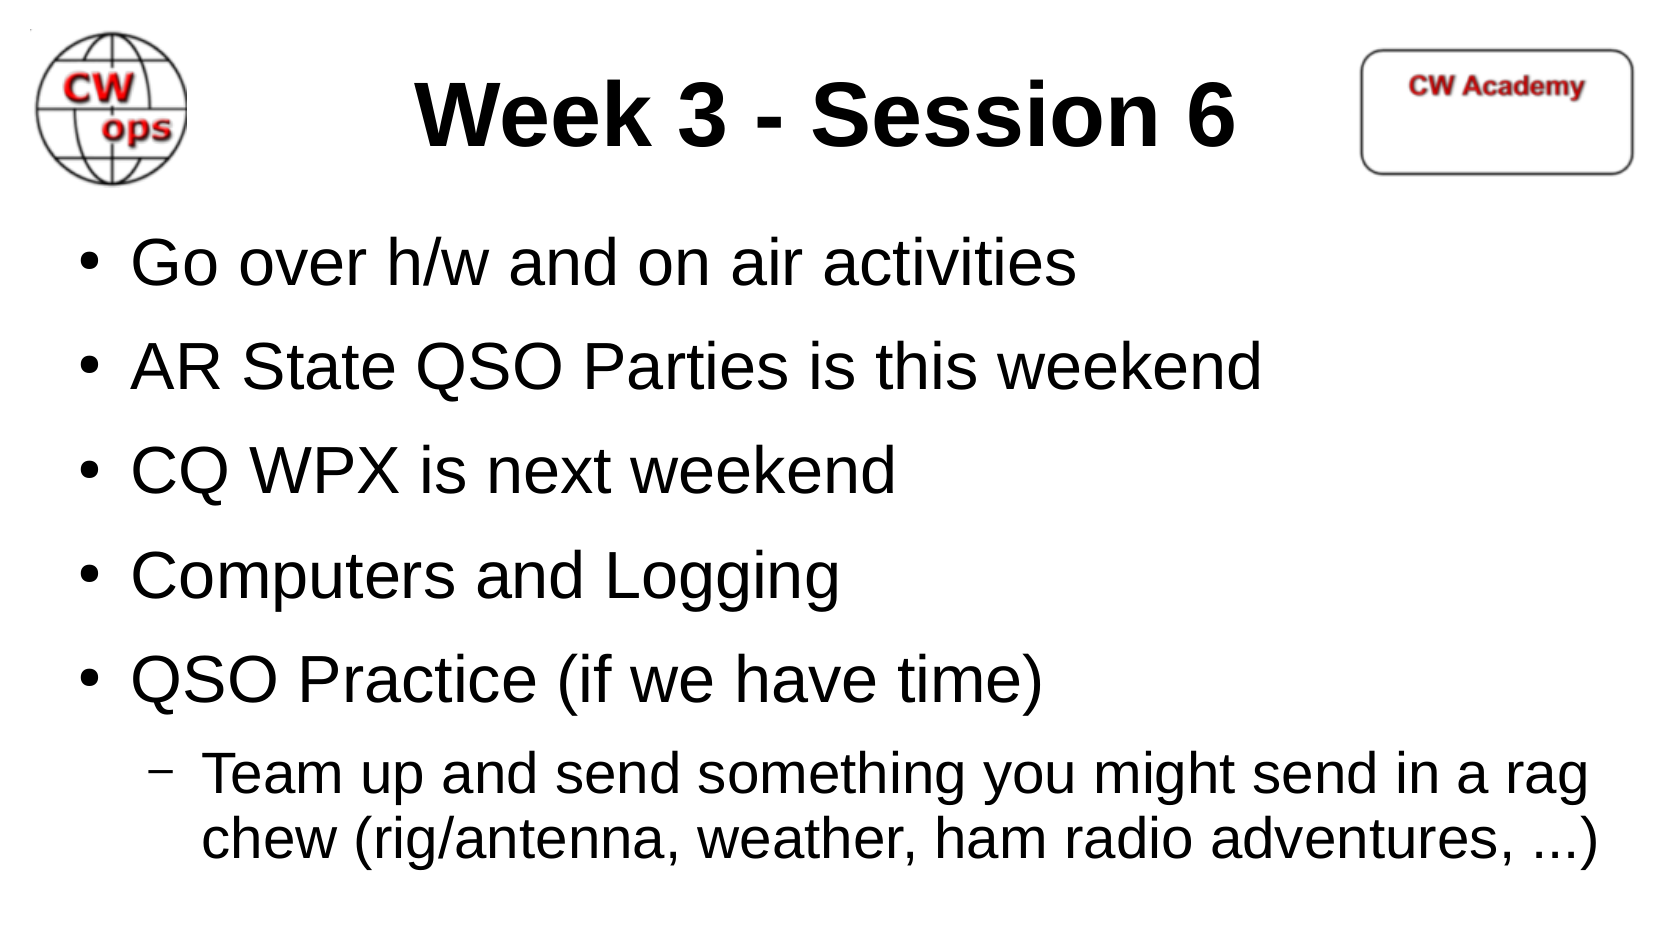

# Week 3 - Session 6
Go over h/w and on air activities
AR State QSO Parties is this weekend
CQ WPX is next weekend
Computers and Logging
QSO Practice (if we have time)
Team up and send something you might send in a rag chew (rig/antenna, weather, ham radio adventures, ...)